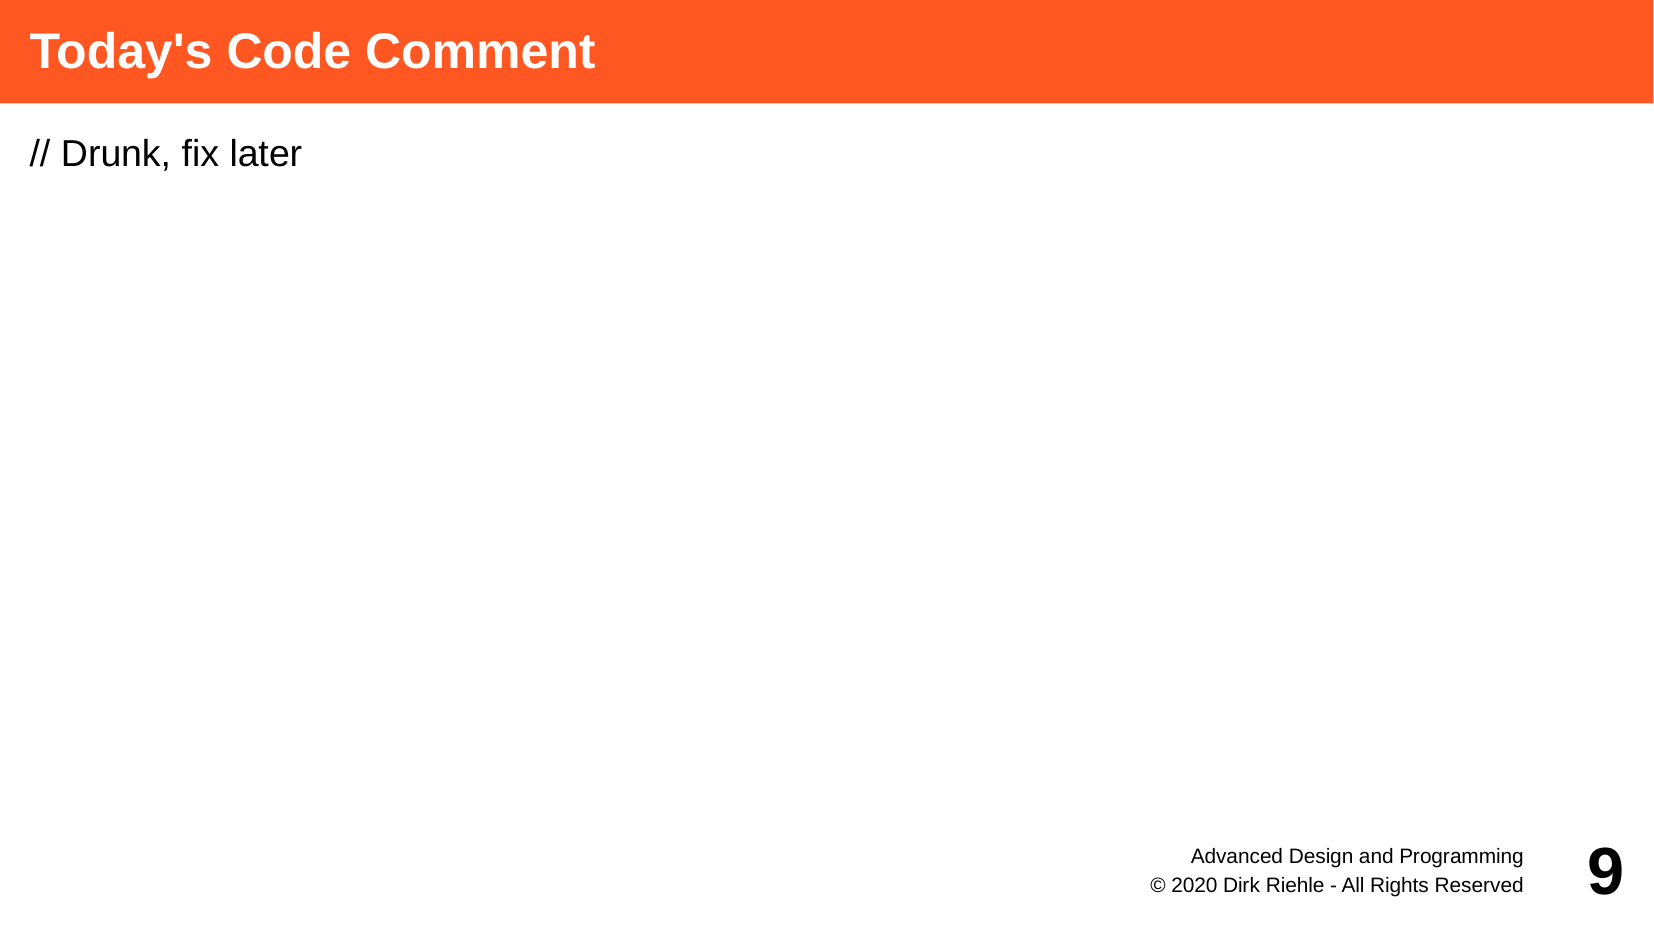

# Today's Code Comment
// Drunk, fix later
Advanced Design and Programming
9
© 2020 Dirk Riehle - All Rights Reserved